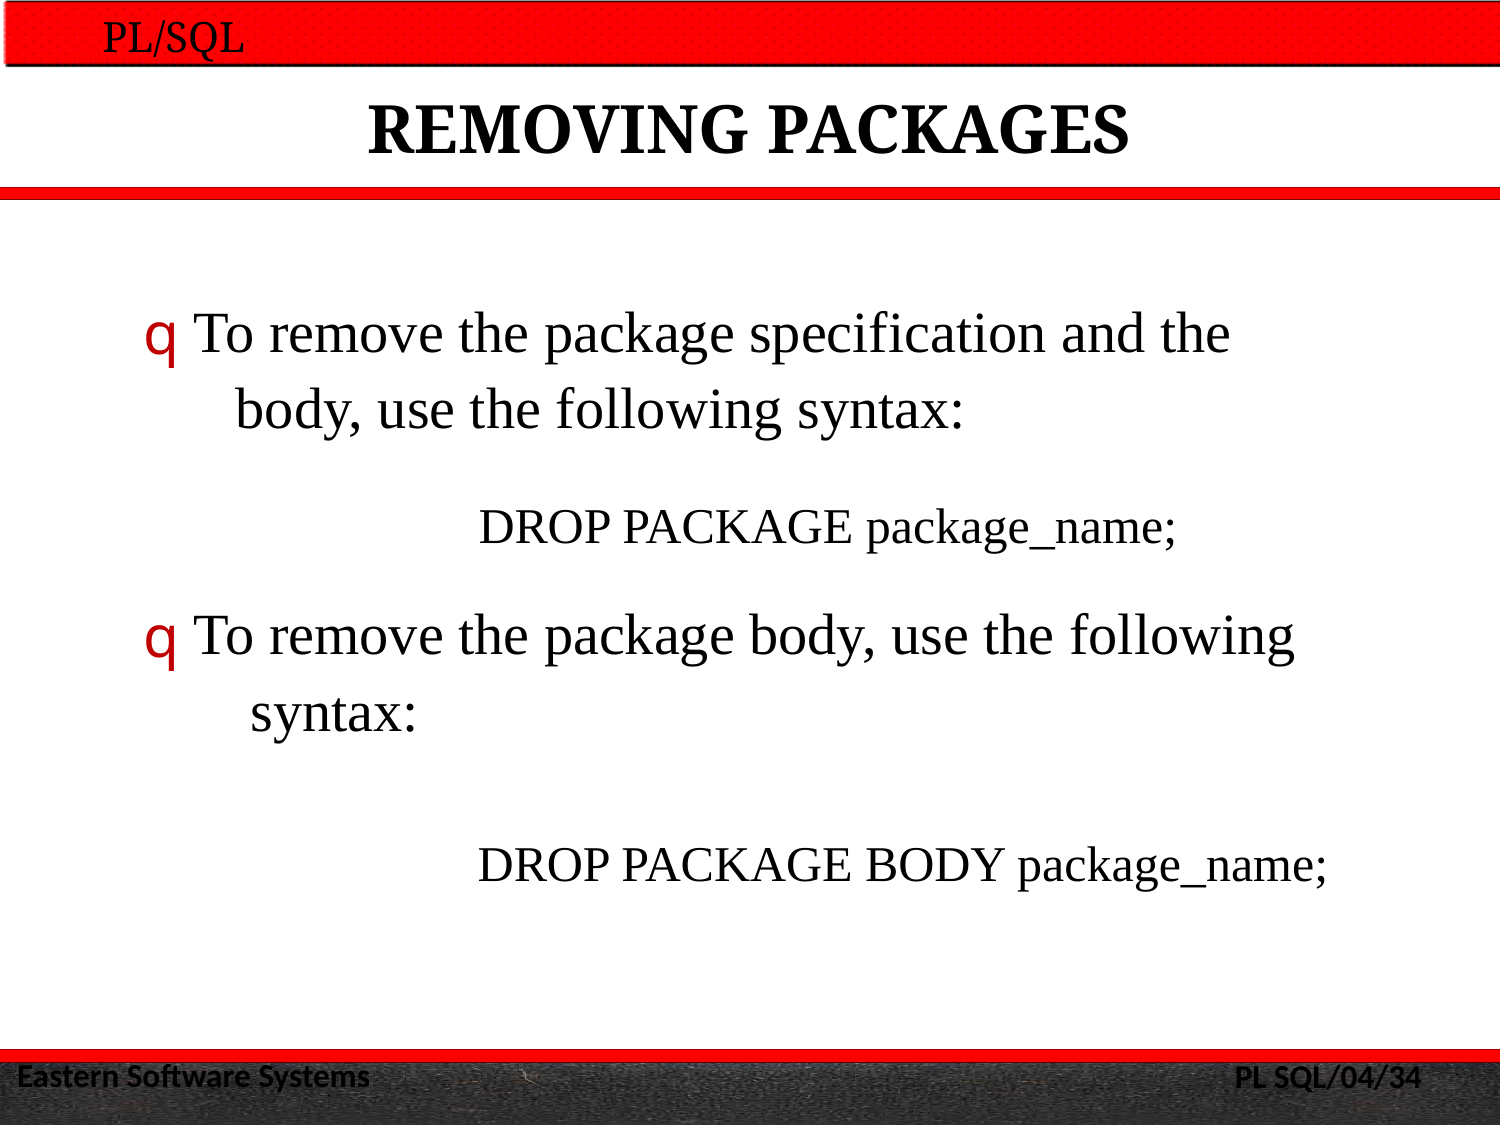

PL/SQL
REMOVING PACKAGES
 To remove the package specification and the
 body, use the following syntax:
 To remove the package body, use the following
 syntax:
		DROP PACKAGE package_name;
		DROP PACKAGE BODY package_name;
Eastern Software Systems
				 PL SQL/04/34